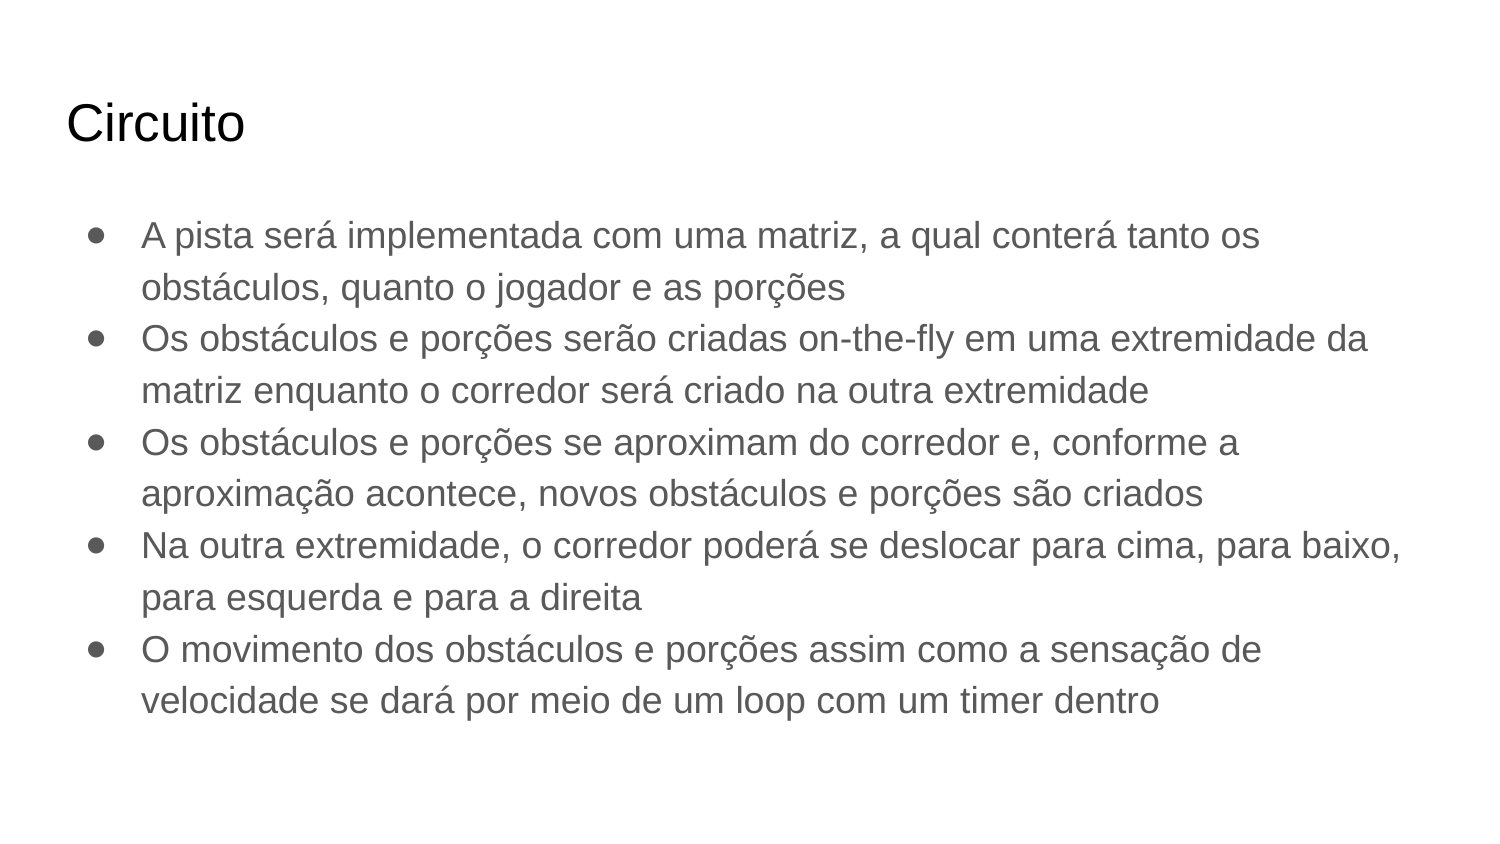

# Circuito
A pista será implementada com uma matriz, a qual conterá tanto os obstáculos, quanto o jogador e as porções
Os obstáculos e porções serão criadas on-the-fly em uma extremidade da matriz enquanto o corredor será criado na outra extremidade
Os obstáculos e porções se aproximam do corredor e, conforme a aproximação acontece, novos obstáculos e porções são criados
Na outra extremidade, o corredor poderá se deslocar para cima, para baixo, para esquerda e para a direita
O movimento dos obstáculos e porções assim como a sensação de velocidade se dará por meio de um loop com um timer dentro